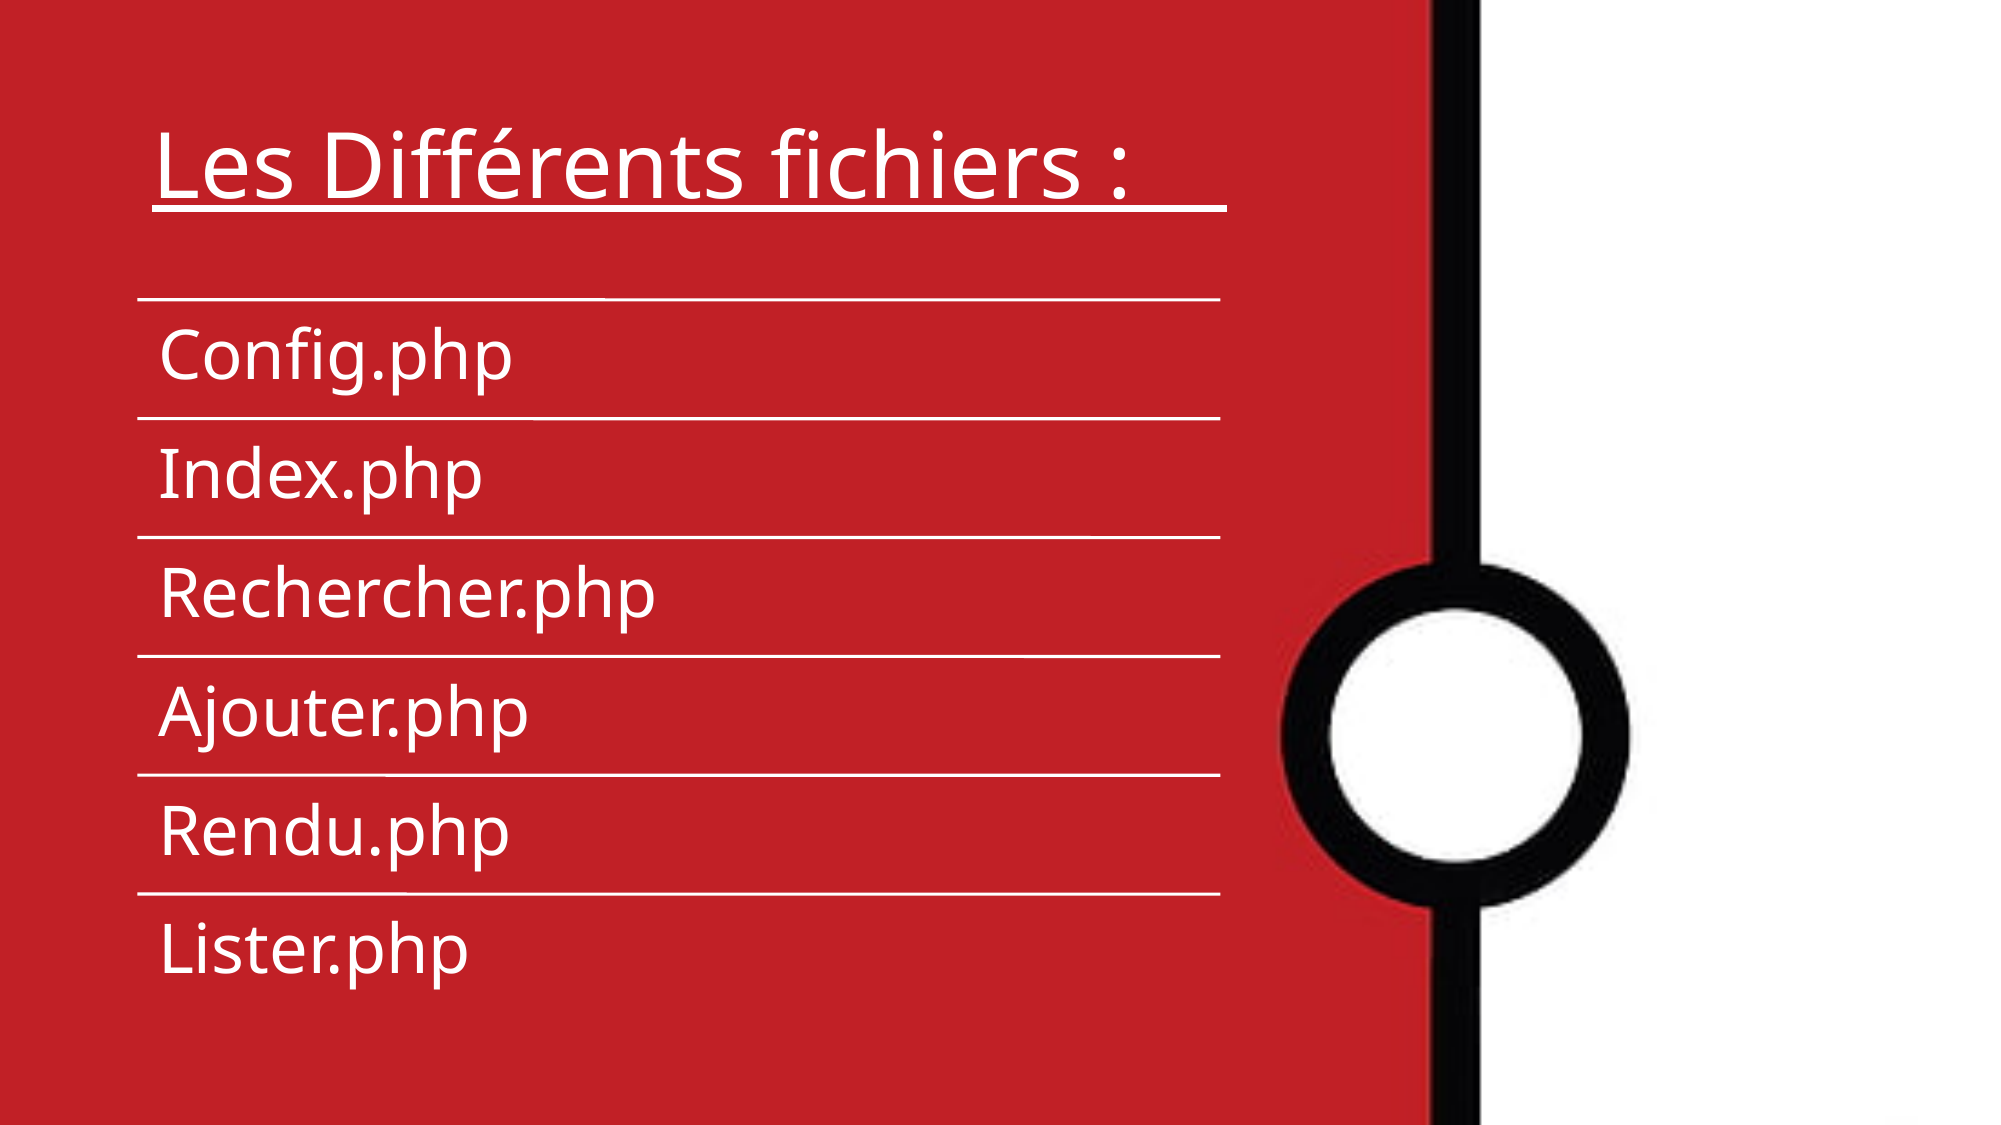

# Les Différents fichiers :
Config.php
Index.php
Rechercher.php
Ajouter.php
Rendu.php
Lister.php